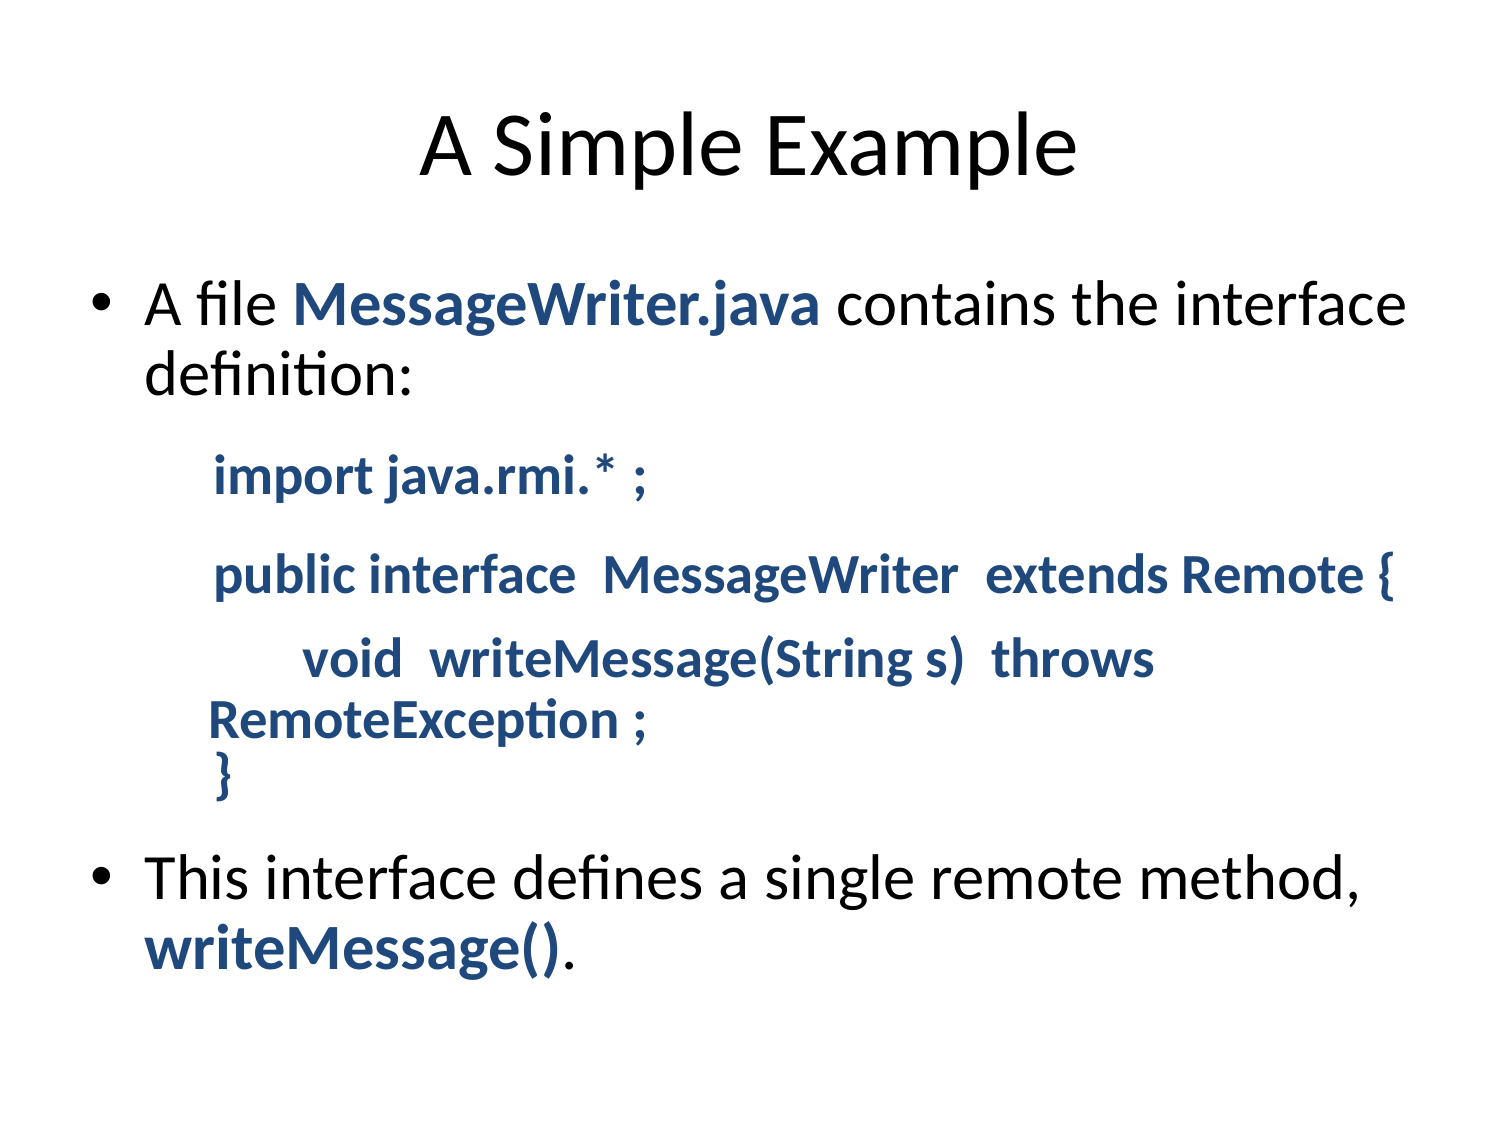

# A Simple Example
A file MessageWriter.java contains the interface definition:
 import java.rmi.* ;
 public interface MessageWriter extends Remote {
 void writeMessage(String s) throws RemoteException ;
 }
This interface defines a single remote method, writeMessage().